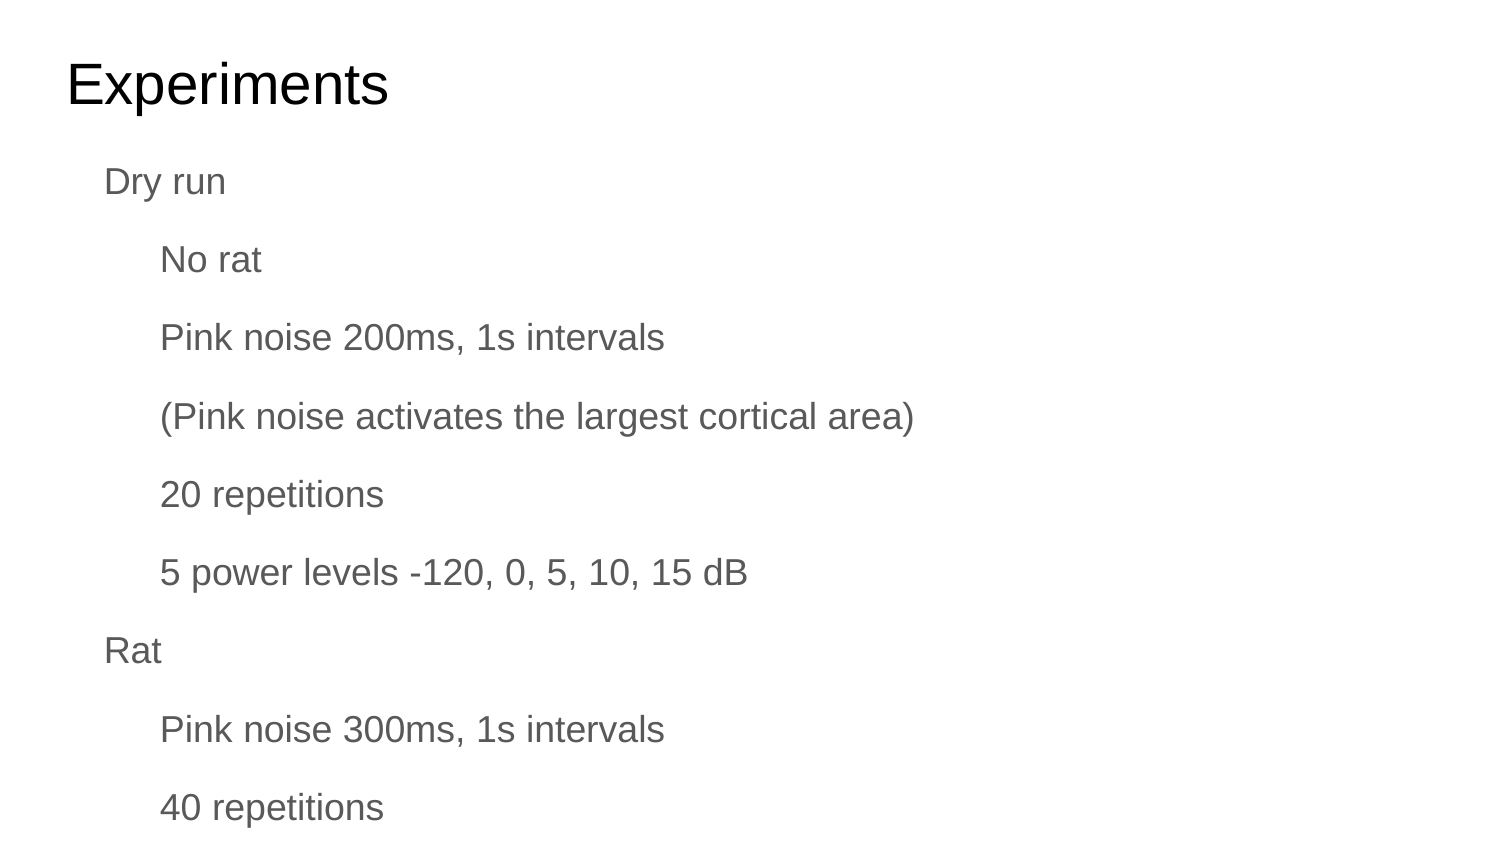

# Experiments
Dry run
No rat
Pink noise 200ms, 1s intervals
(Pink noise activates the largest cortical area)
20 repetitions
5 power levels -120, 0, 5, 10, 15 dB
Rat
Pink noise 300ms, 1s intervals
40 repetitions
7 power level -120, -15, -10, -5, 0, 5 dB
Tones 1kHz-16kHz in ⅓ octave intervals
50ms, 250ms intervals
-120, -15, -10, -5, 0, 5 dB